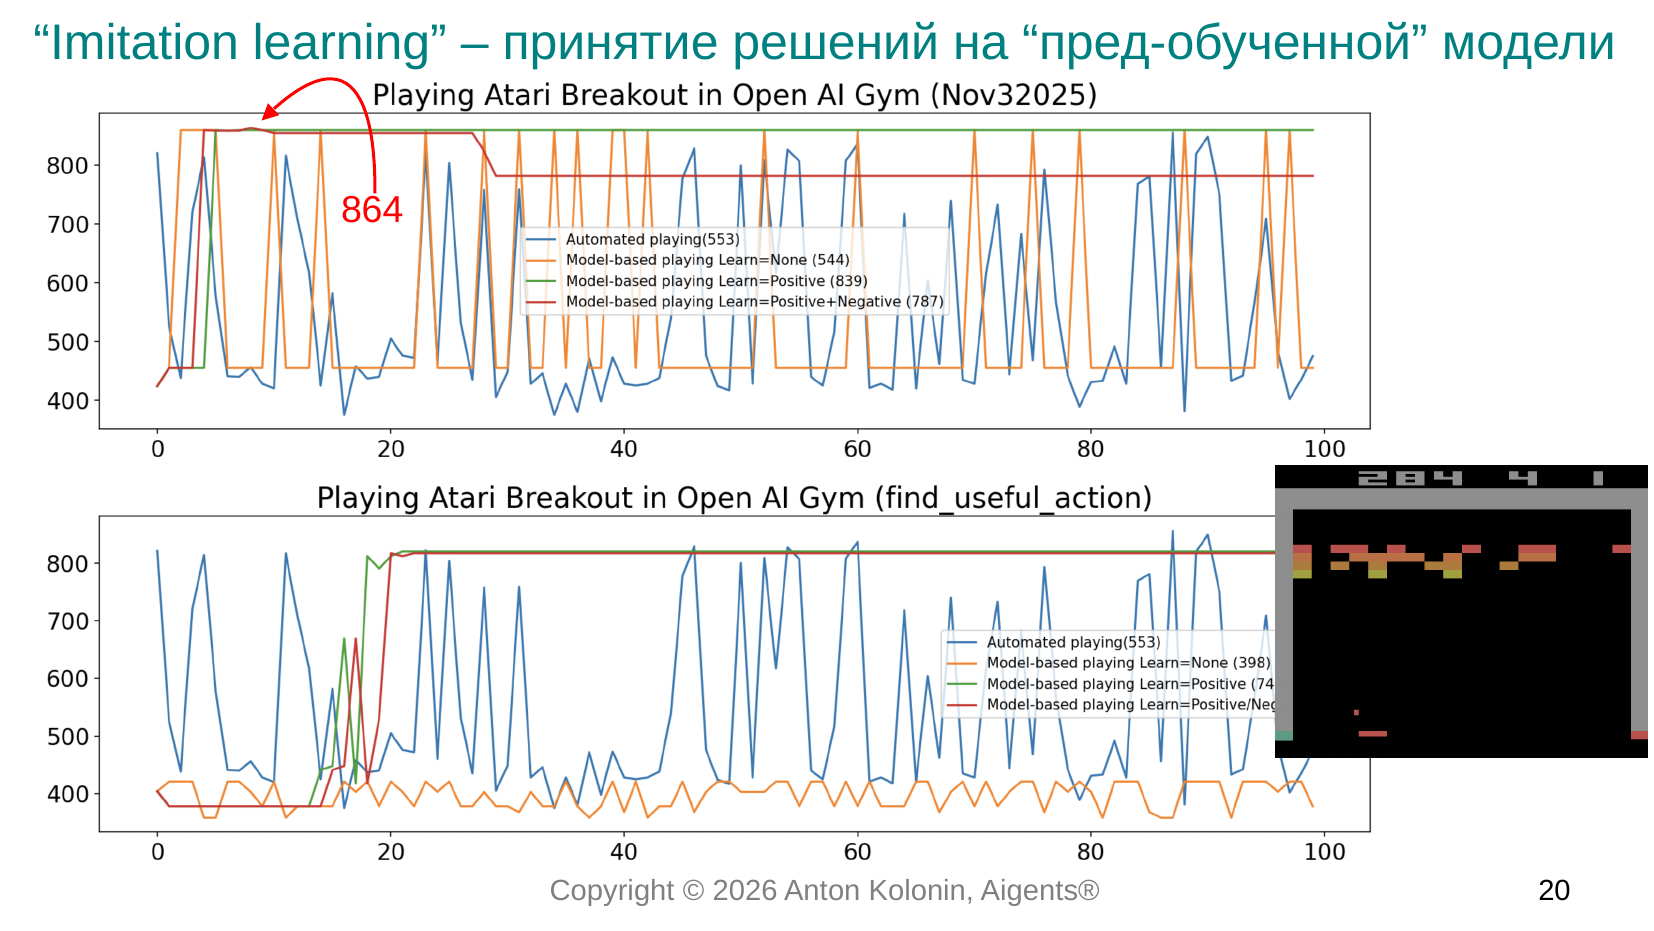

“Imitation learning” – принятие решений на “пред-обученной” модели
864
Copyright © 2026 Anton Kolonin, Aigents®
20